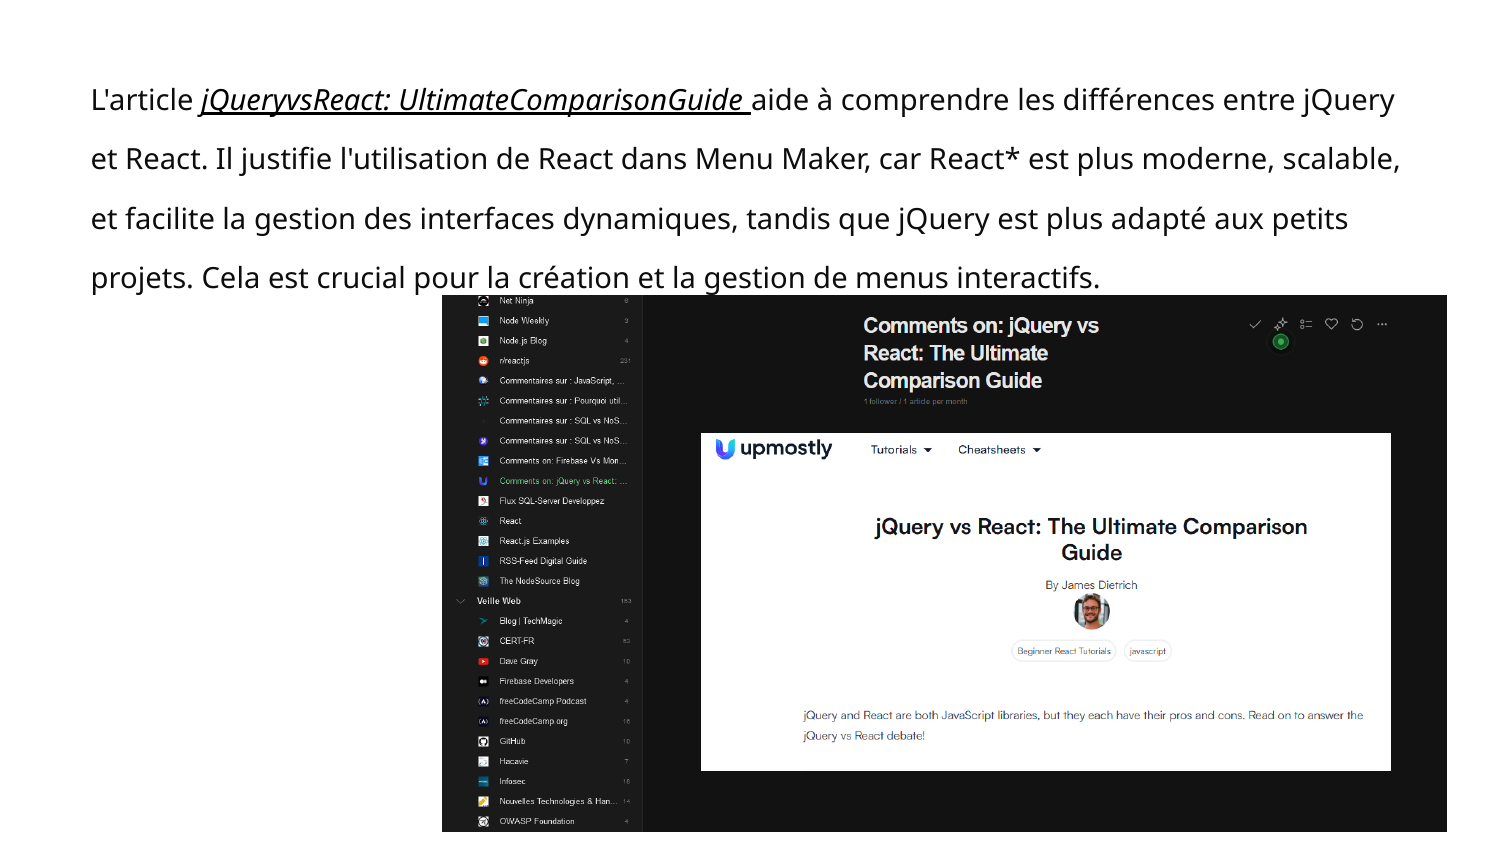

# L'article jQueryvsReact: UltimateComparisonGuide aide à comprendre les différences entre jQuery et React. Il justifie l'utilisation de React dans Menu Maker, car React* est plus moderne, scalable, et facilite la gestion des interfaces dynamiques, tandis que jQuery est plus adapté aux petits projets. Cela est crucial pour la création et la gestion de menus interactifs.